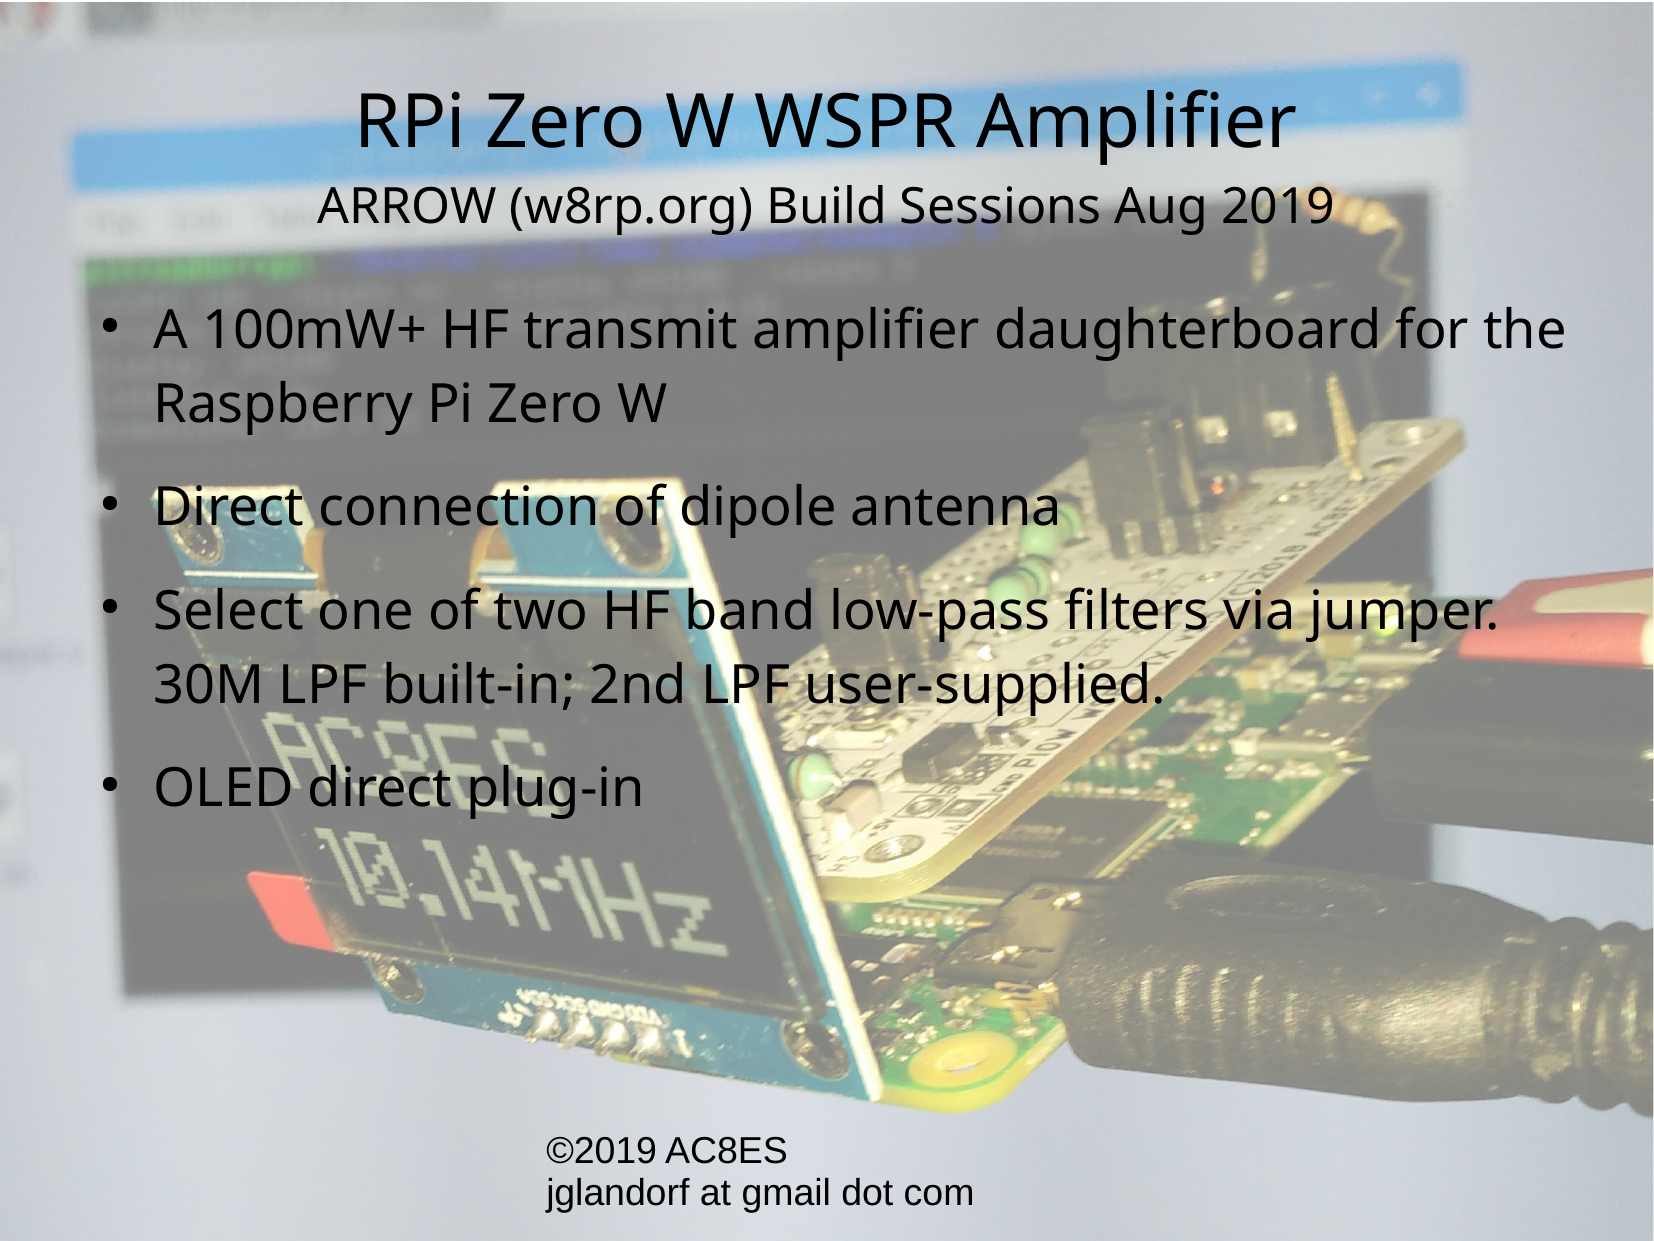

# RPi Zero W WSPR Amplifier ARROW (w8rp.org) Build Sessions Aug 2019
A 100mW+ HF transmit amplifier daughterboard for the Raspberry Pi Zero W
Direct connection of dipole antenna
Select one of two HF band low-pass filters via jumper. 30M LPF built-in; 2nd LPF user-supplied.
OLED direct plug-in
©2019 AC8ES
jglandorf at gmail dot com